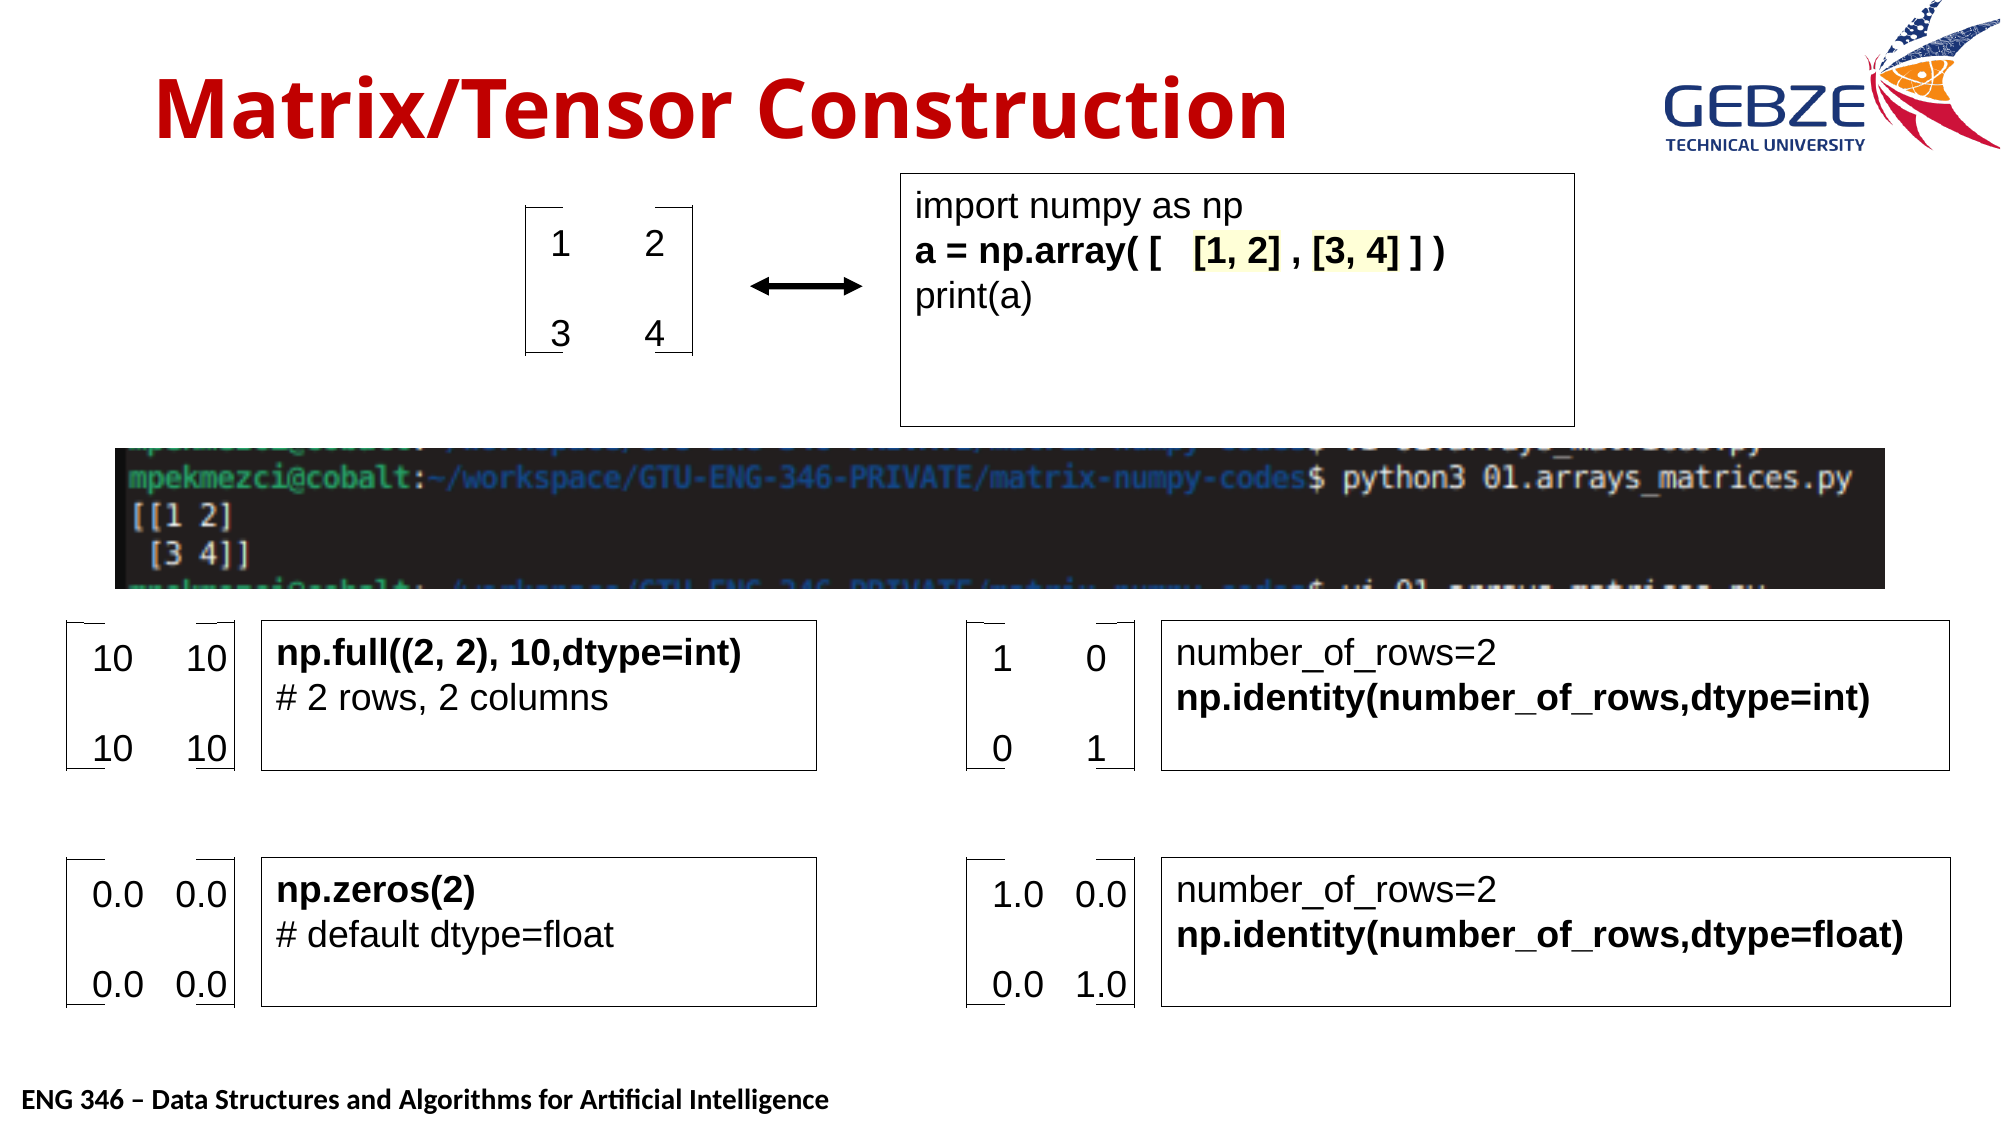

# Matrix/Tensor Construction
import numpy as np
a = np.array( [ [1, 2] , [3, 4] ] )
print(a)
 1 2
 3 4
 10 10
 10 10
np.full((2, 2), 10,dtype=int)
# 2 rows, 2 columns
 1 0
 0 1
number_of_rows=2
np.identity(number_of_rows,dtype=int)
 0.0 0.0
 0.0 0.0
np.zeros(2)
# default dtype=float
 1.0 0.0
 0.0 1.0
number_of_rows=2
np.identity(number_of_rows,dtype=float)